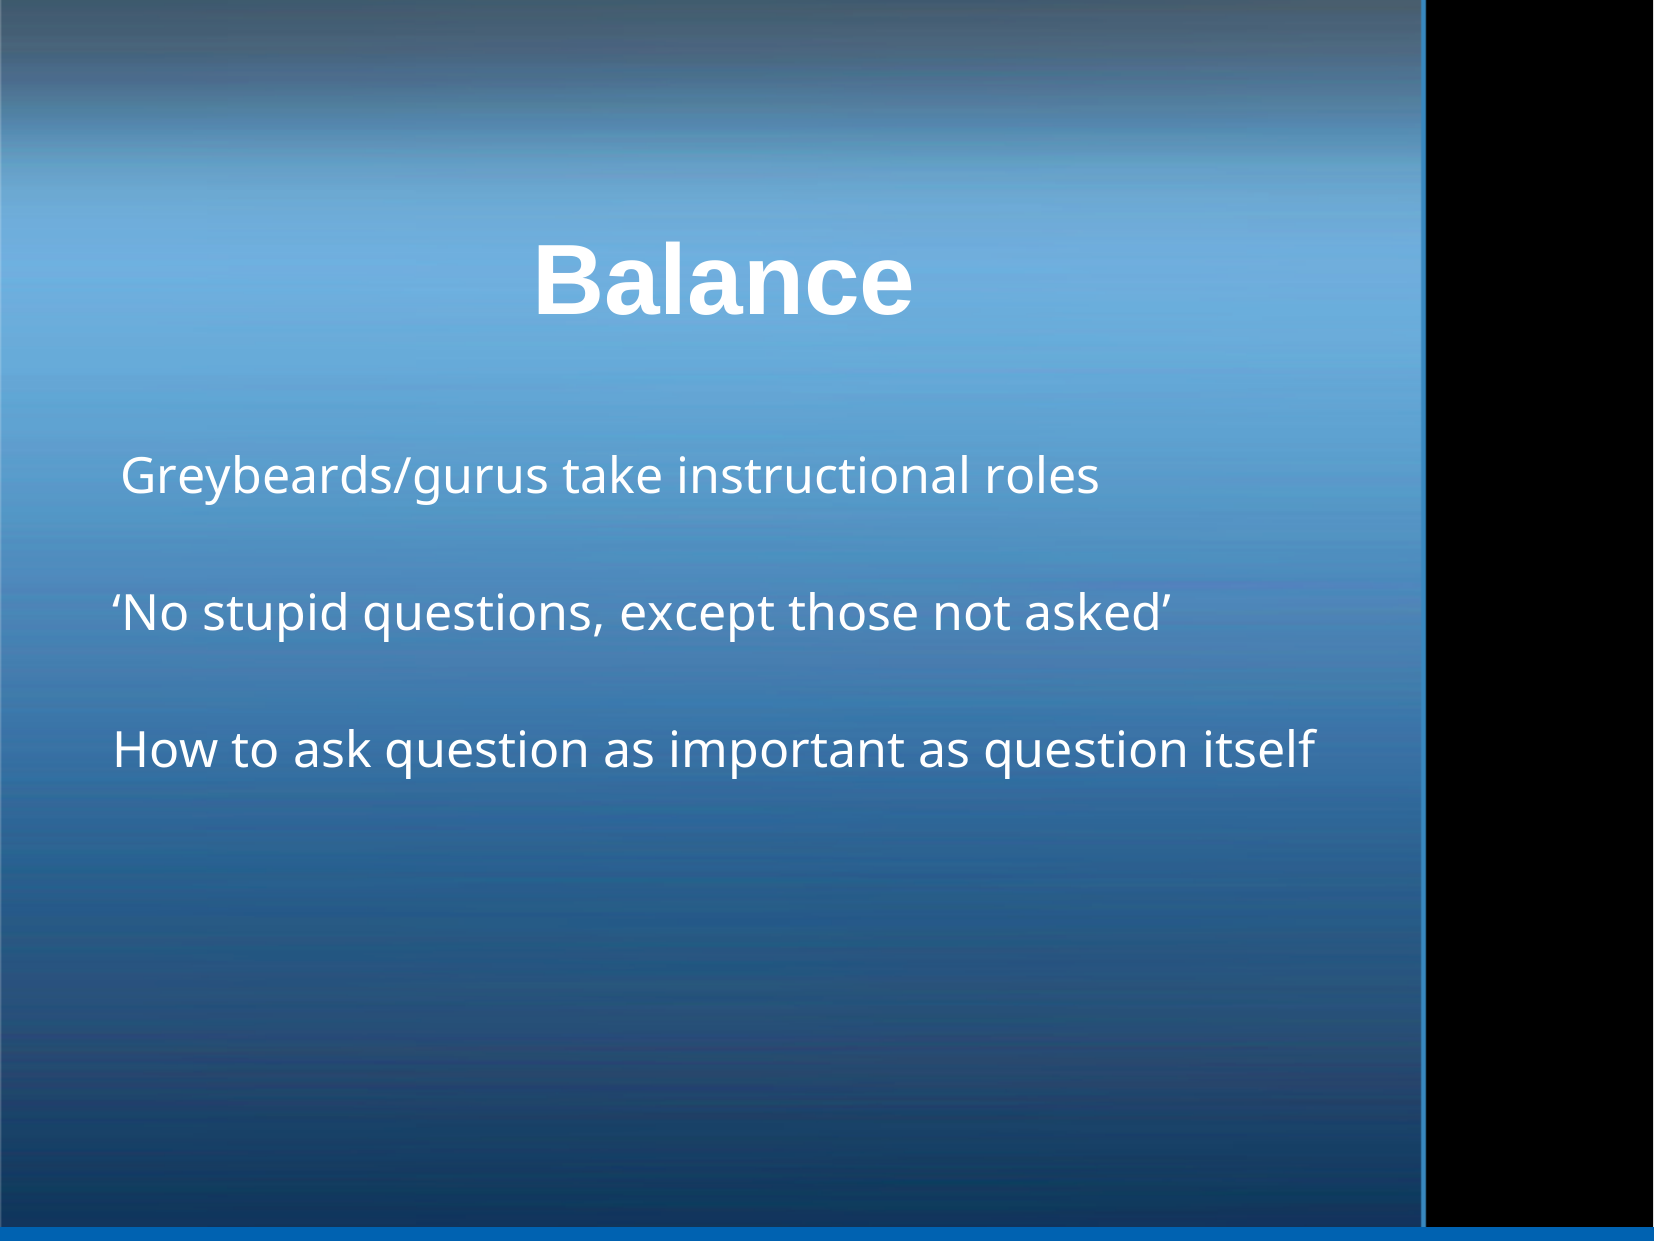

# Balance
Greybeards/gurus take instructional roles
‘No stupid questions, except those not asked’
How to ask question as important as question itself